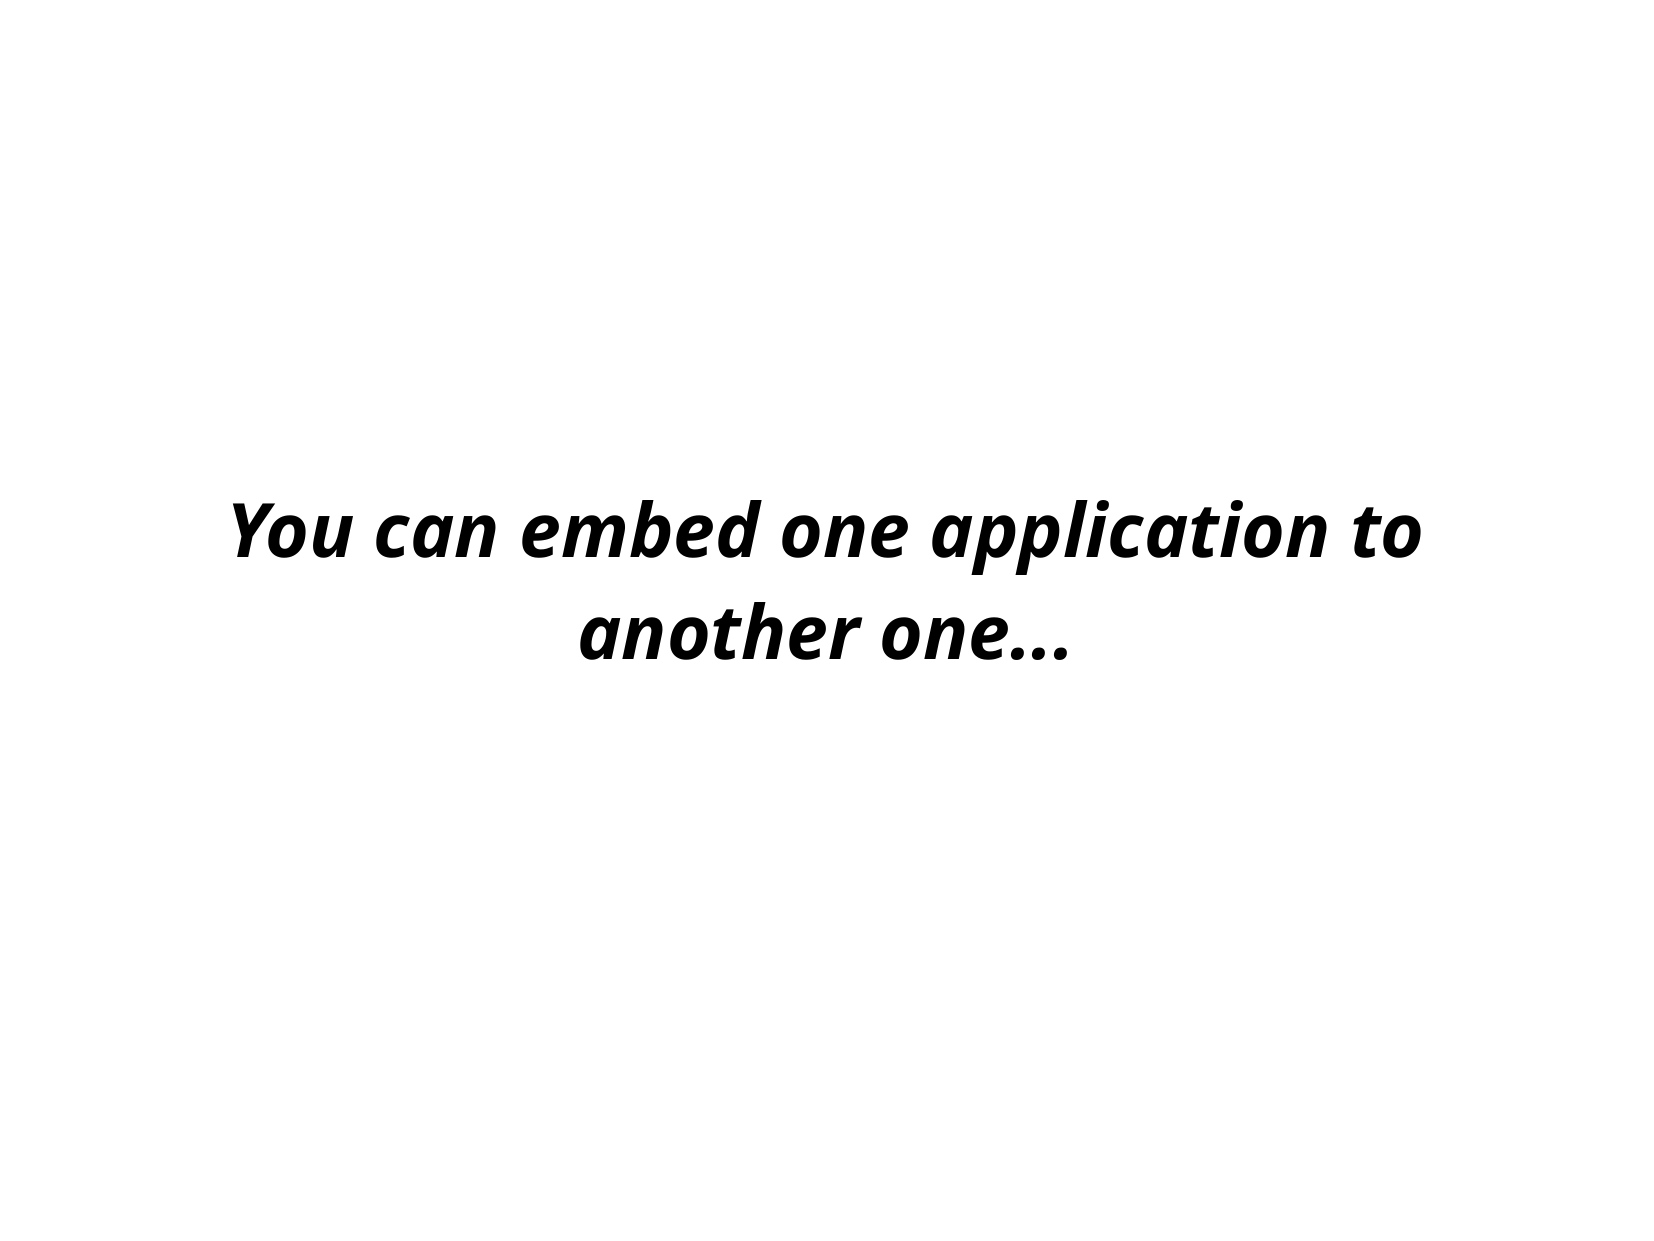

# You can embed one application to another one...